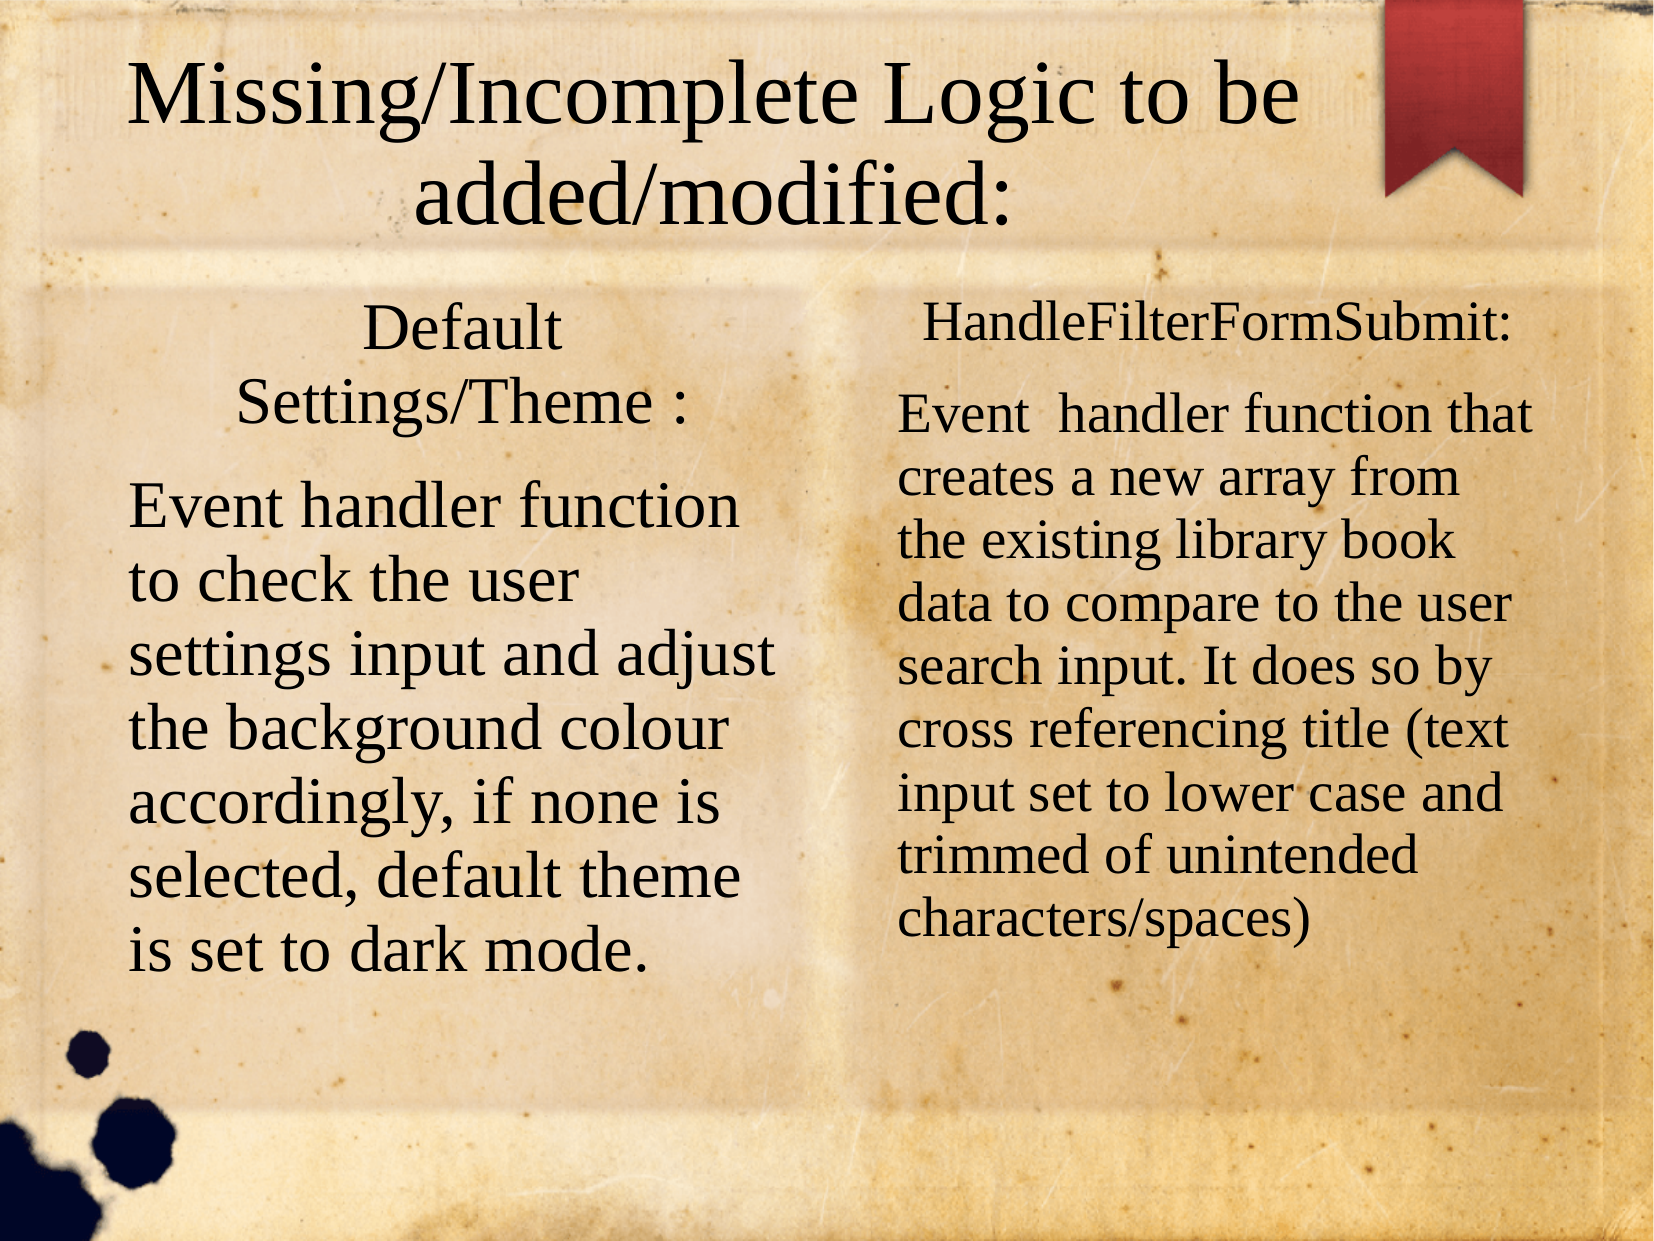

# Missing/Incomplete Logic to be added/modified:
Default Settings/Theme :
Event handler function to check the user settings input and adjust the background colour accordingly, if none is selected, default theme is set to dark mode.
HandleFilterFormSubmit:
Event handler function that creates a new array from the existing library book data to compare to the user search input. It does so by cross referencing title (text input set to lower case and trimmed of unintended characters/spaces)